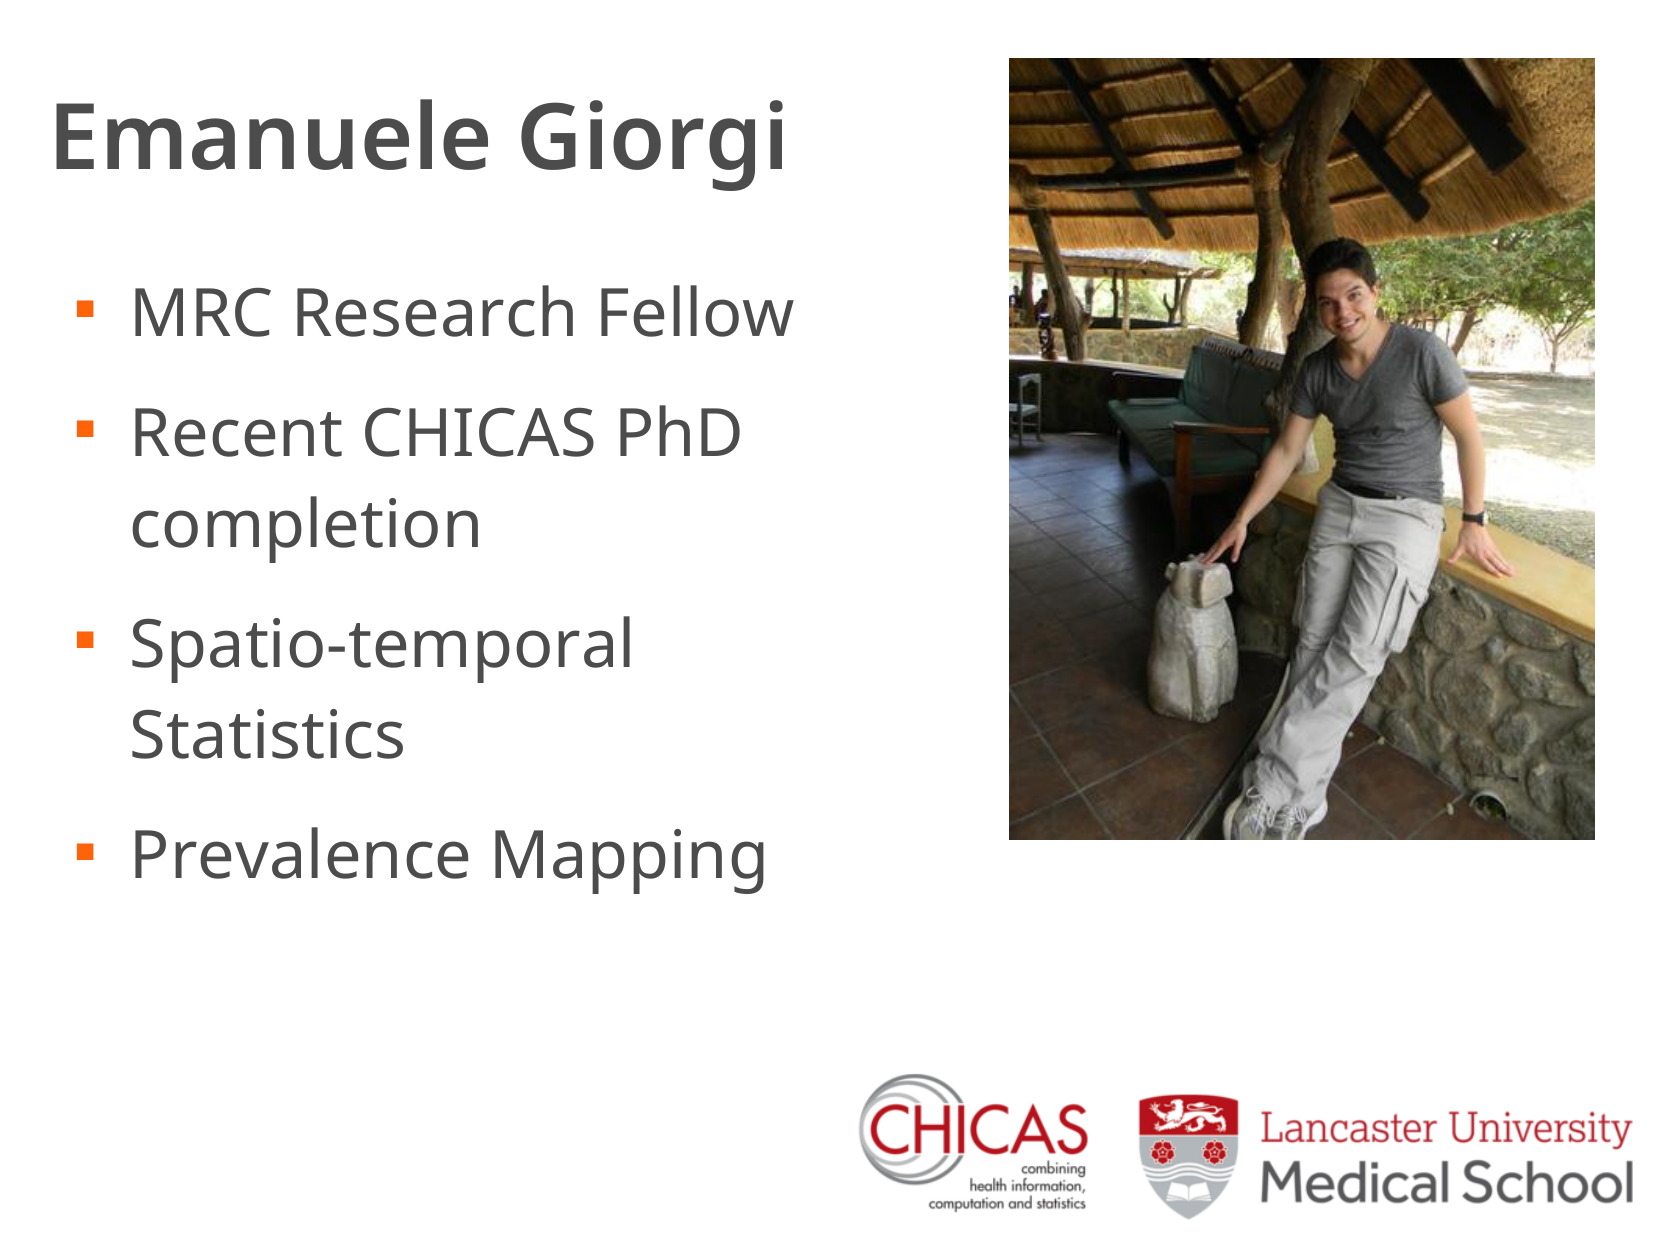

# Emanuele Giorgi
MRC Research Fellow
Recent CHICAS PhD completion
Spatio-temporal Statistics
Prevalence Mapping